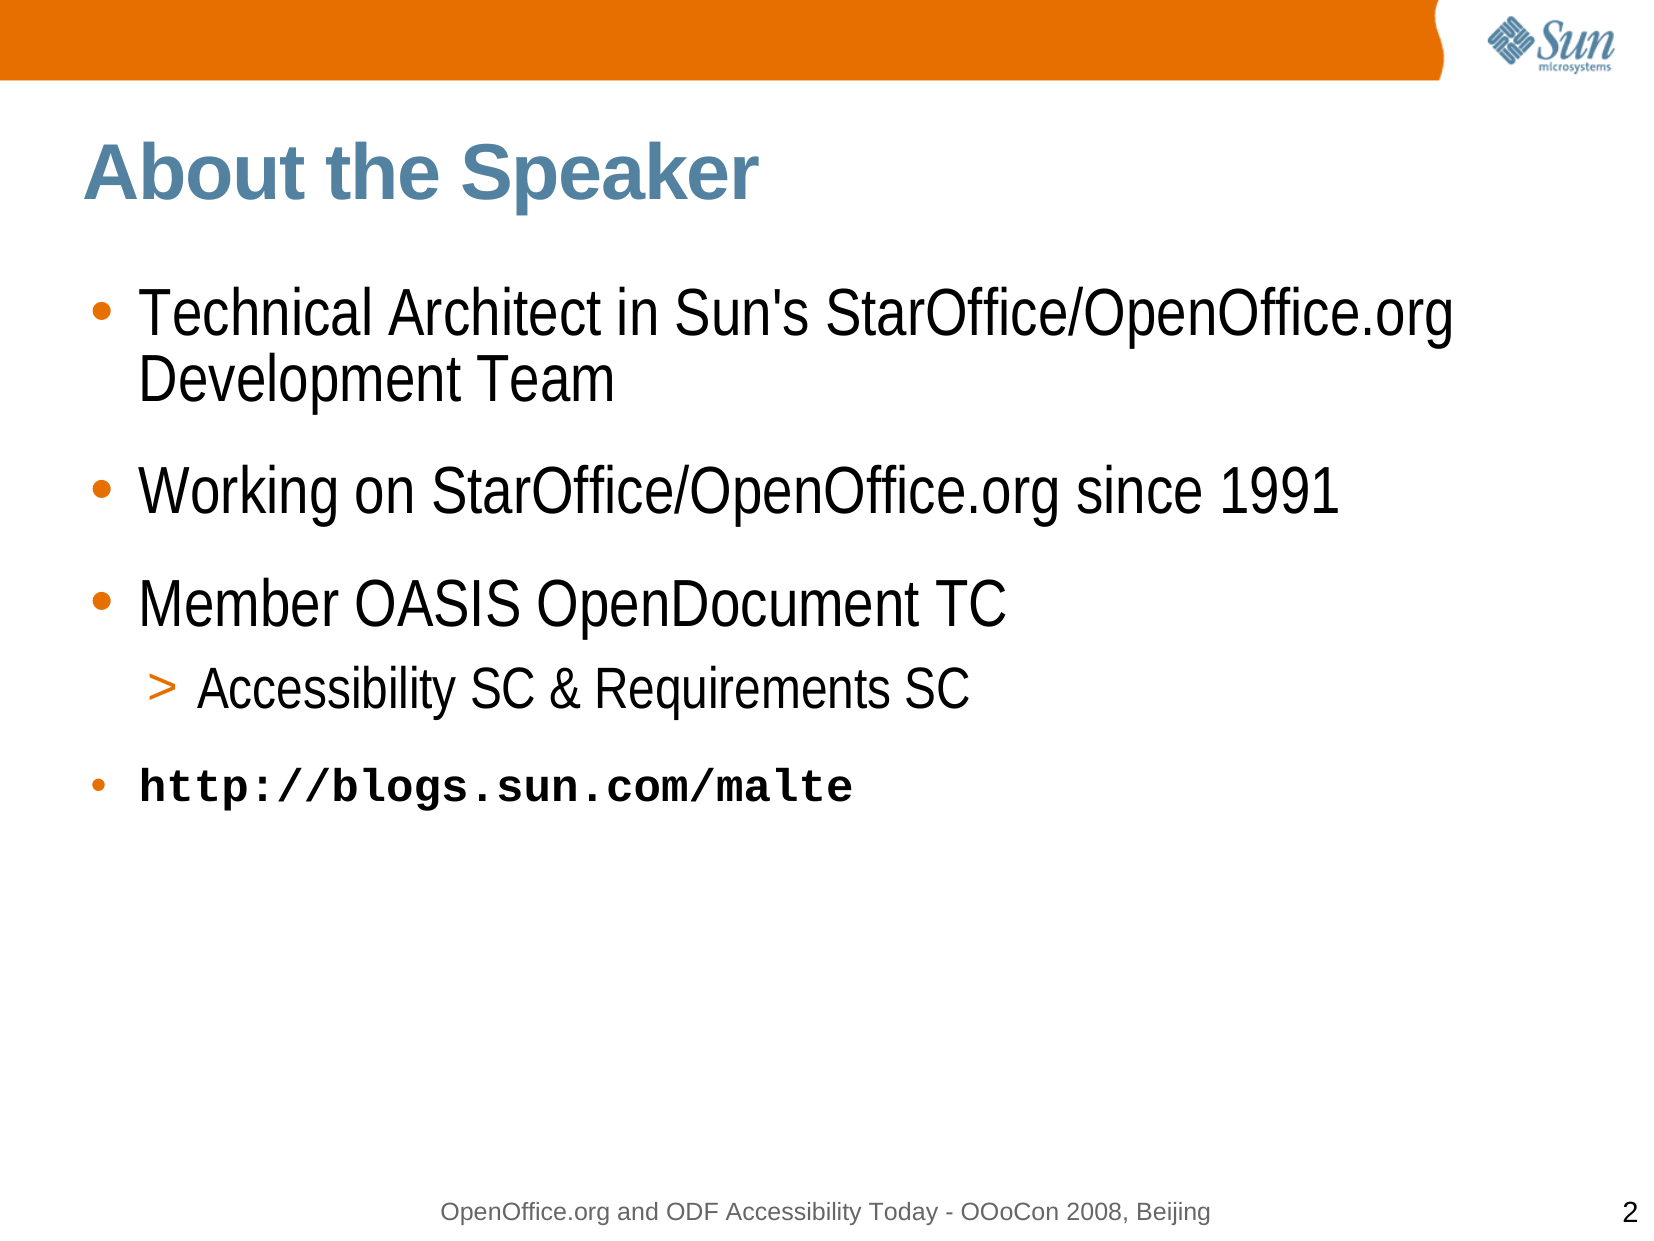

# About the Speaker
Technical Architect in Sun's StarOffice/OpenOffice.org Development Team
Working on StarOffice/OpenOffice.org since 1991
Member OASIS OpenDocument TC
Accessibility SC & Requirements SC
http://blogs.sun.com/malte